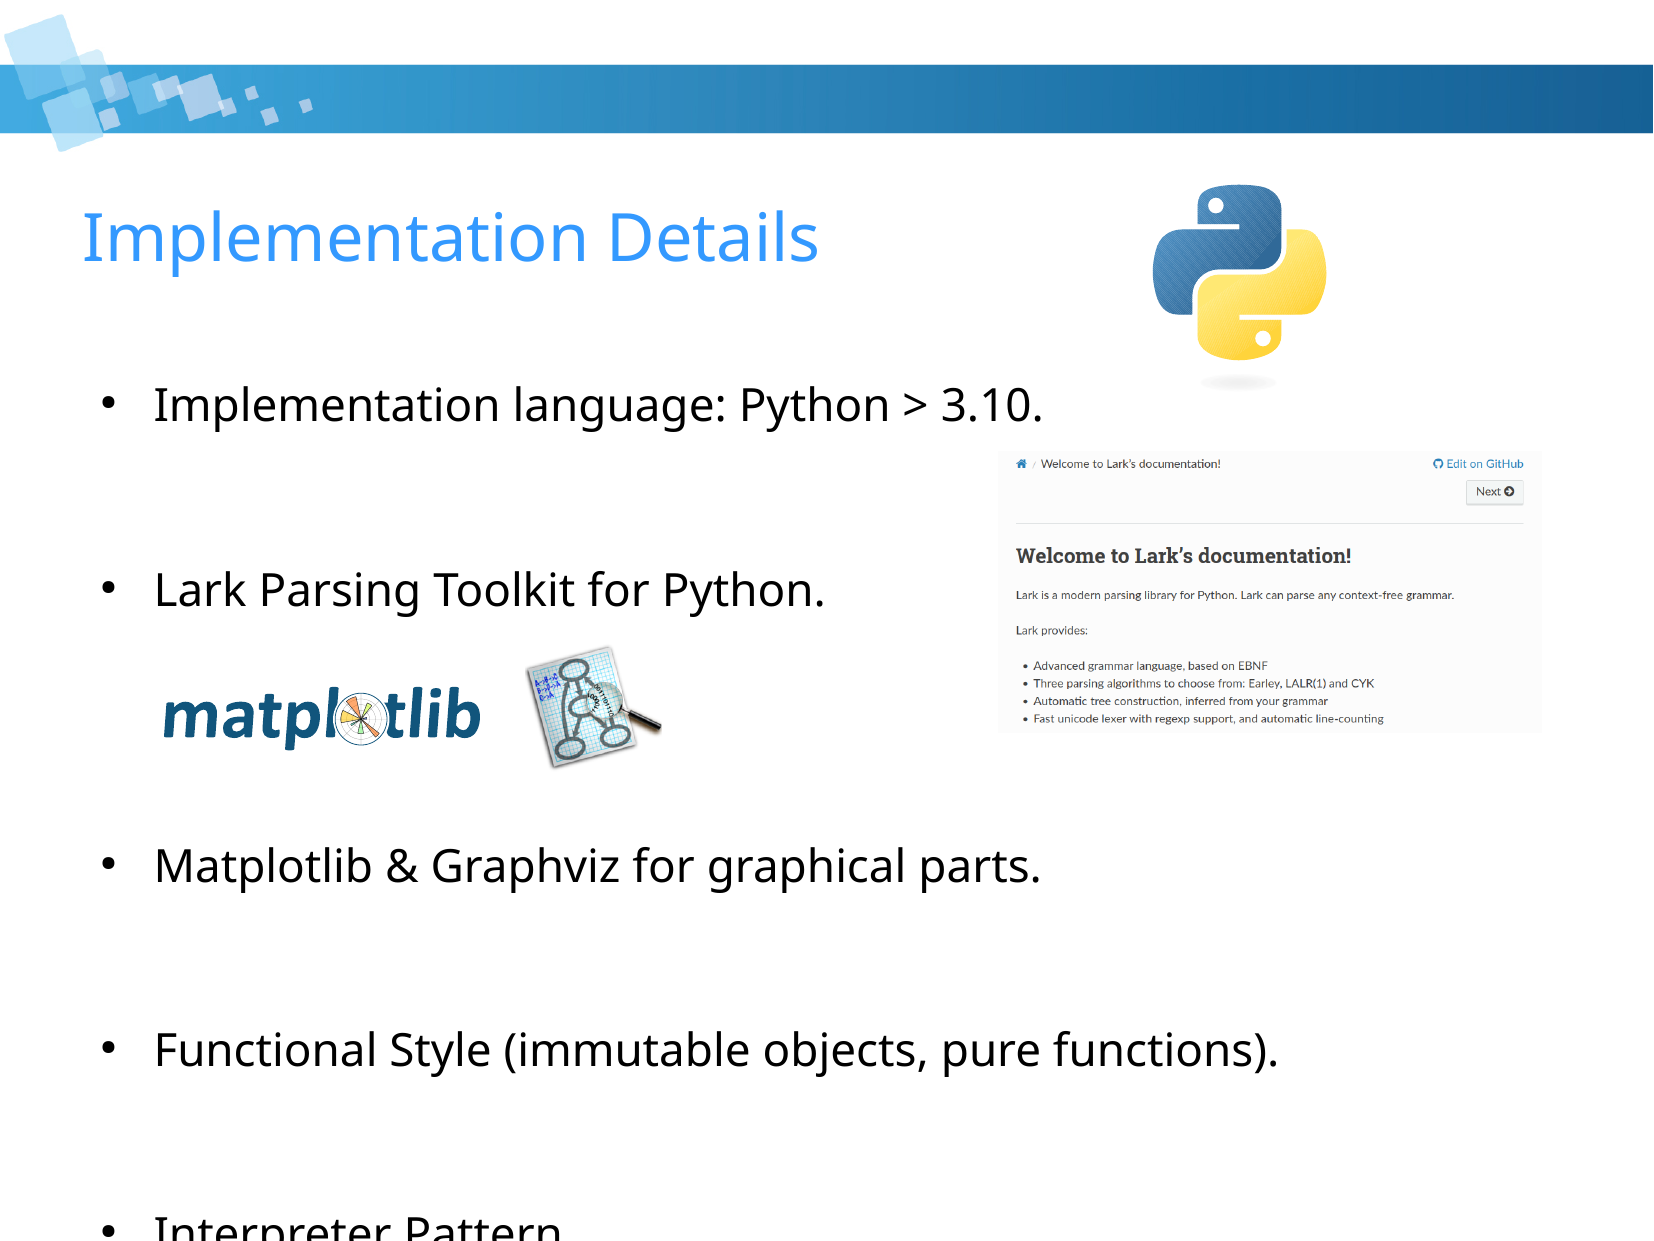

# Implementation Details
Implementation language: Python > 3.10.
Lark Parsing Toolkit for Python.
Matplotlib & Graphviz for graphical parts.
Functional Style (immutable objects, pure functions).
Interpreter Pattern.